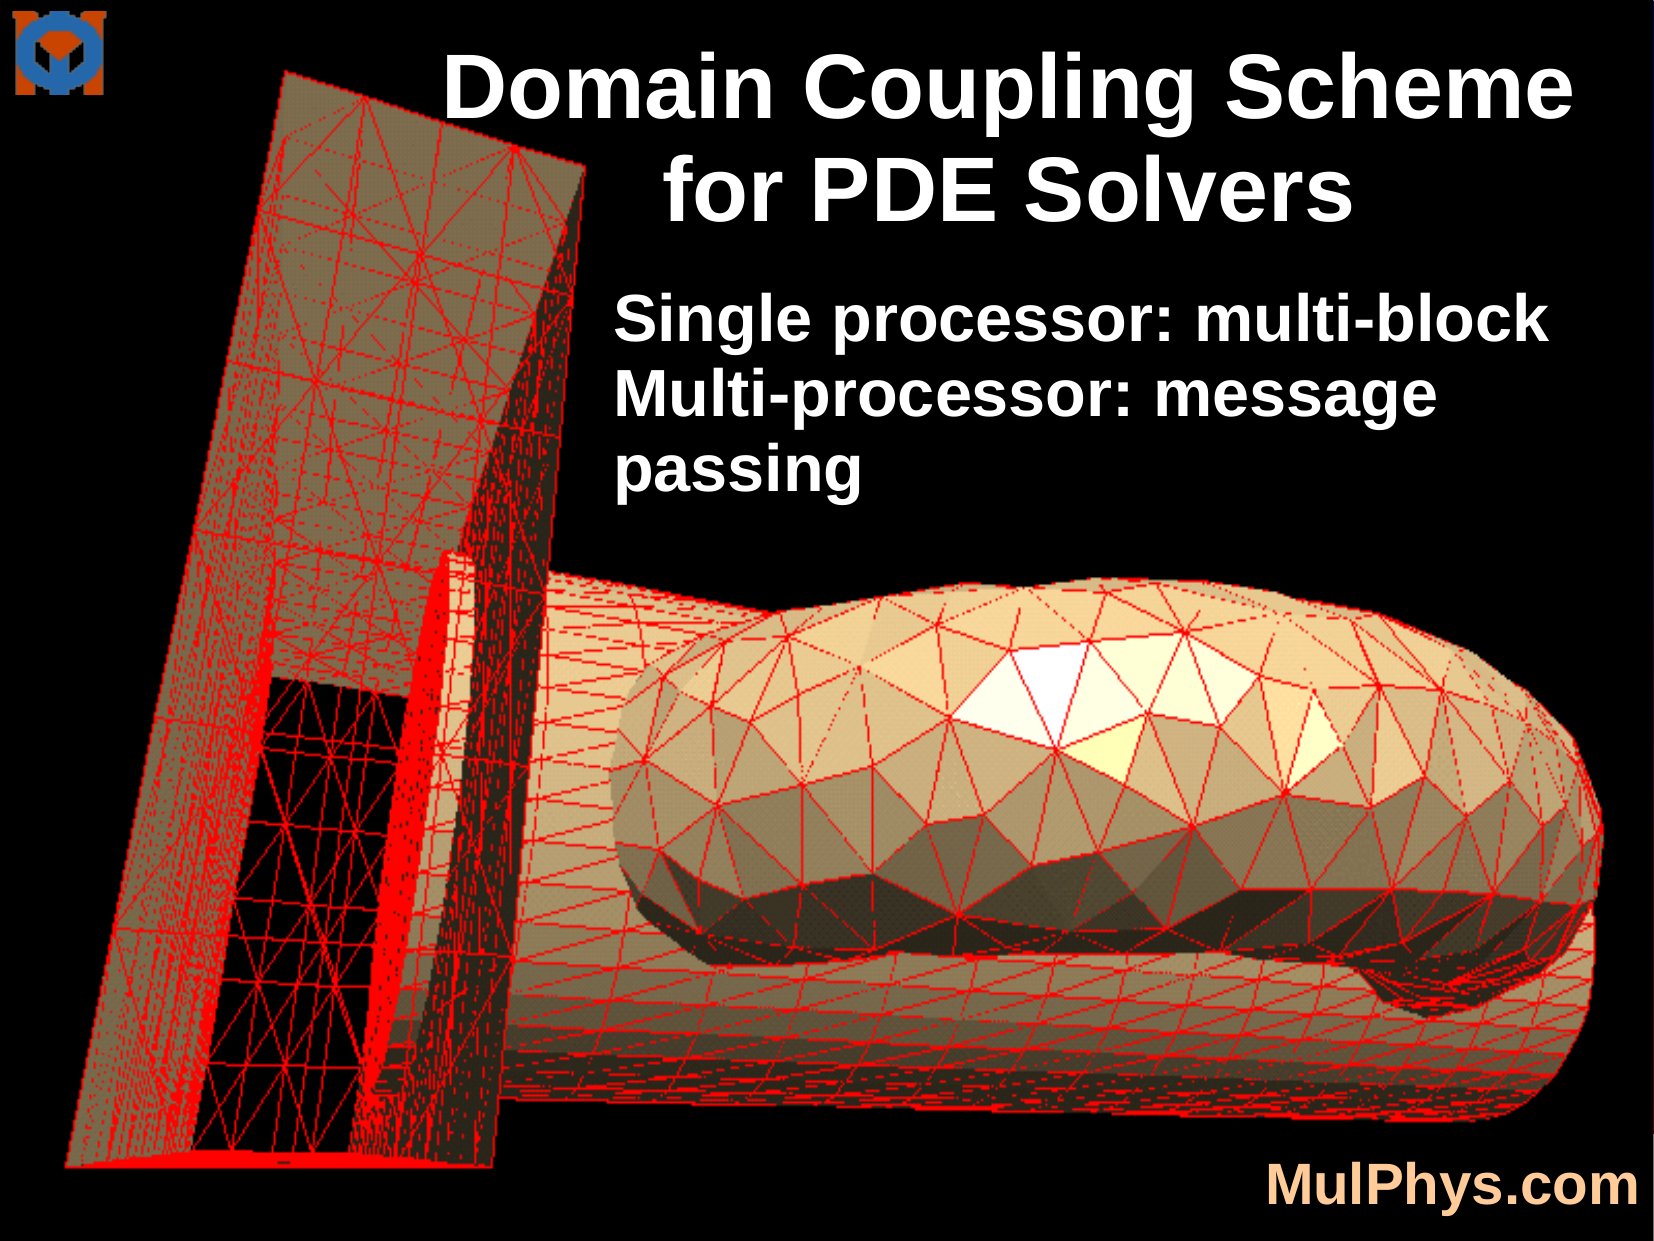

# Domain Coupling Scheme for PDE Solvers
Single processor: multi-block
Multi-processor: message passing
MulPhys.com